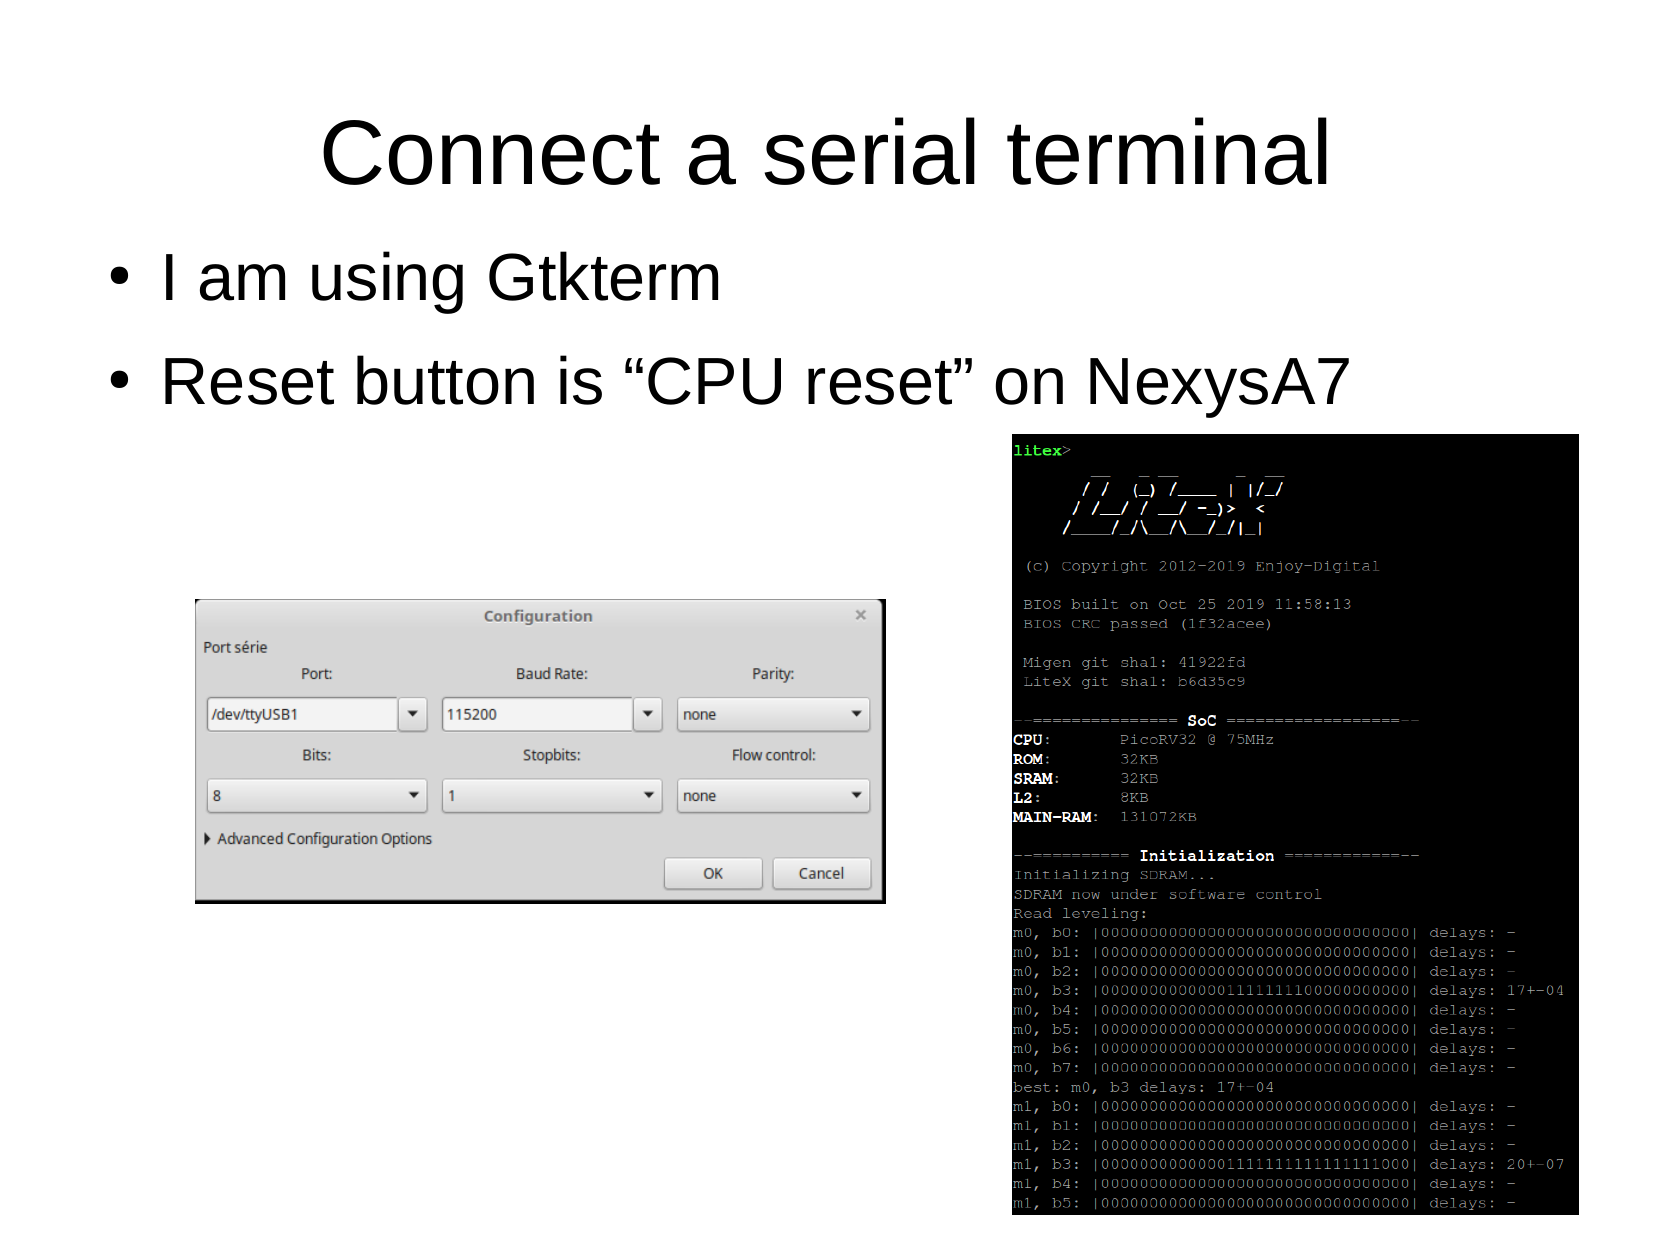

# Connect a serial terminal
I am using Gtkterm
Reset button is “CPU reset” on NexysA7